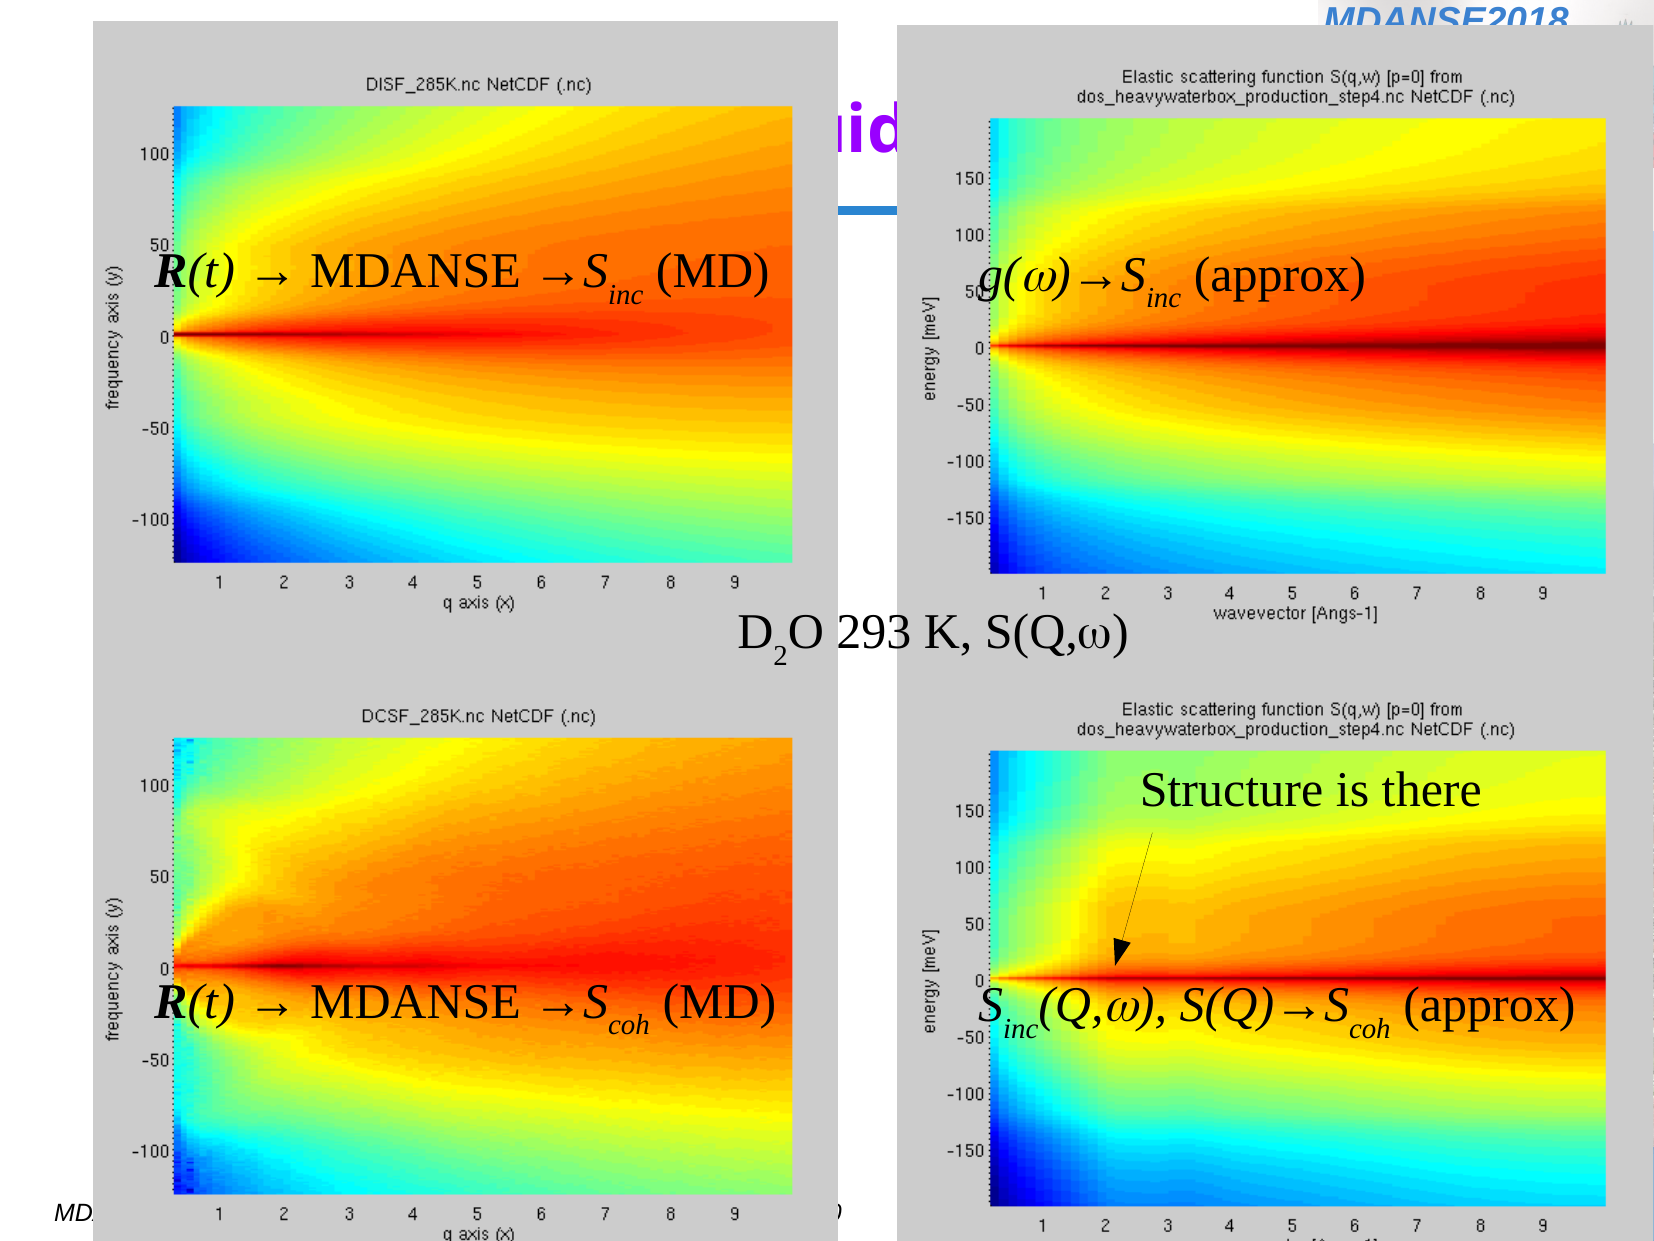

R(t) → MDANSE →Sinc (MD)
R(t) → MDANSE →Scoh (MD)
g(w)→Sinc (approx)
Sinc(Q,w), S(Q)→Scoh (approx)
# Water (liquid)
D2O 293 K, S(Q,w)
Structure is there